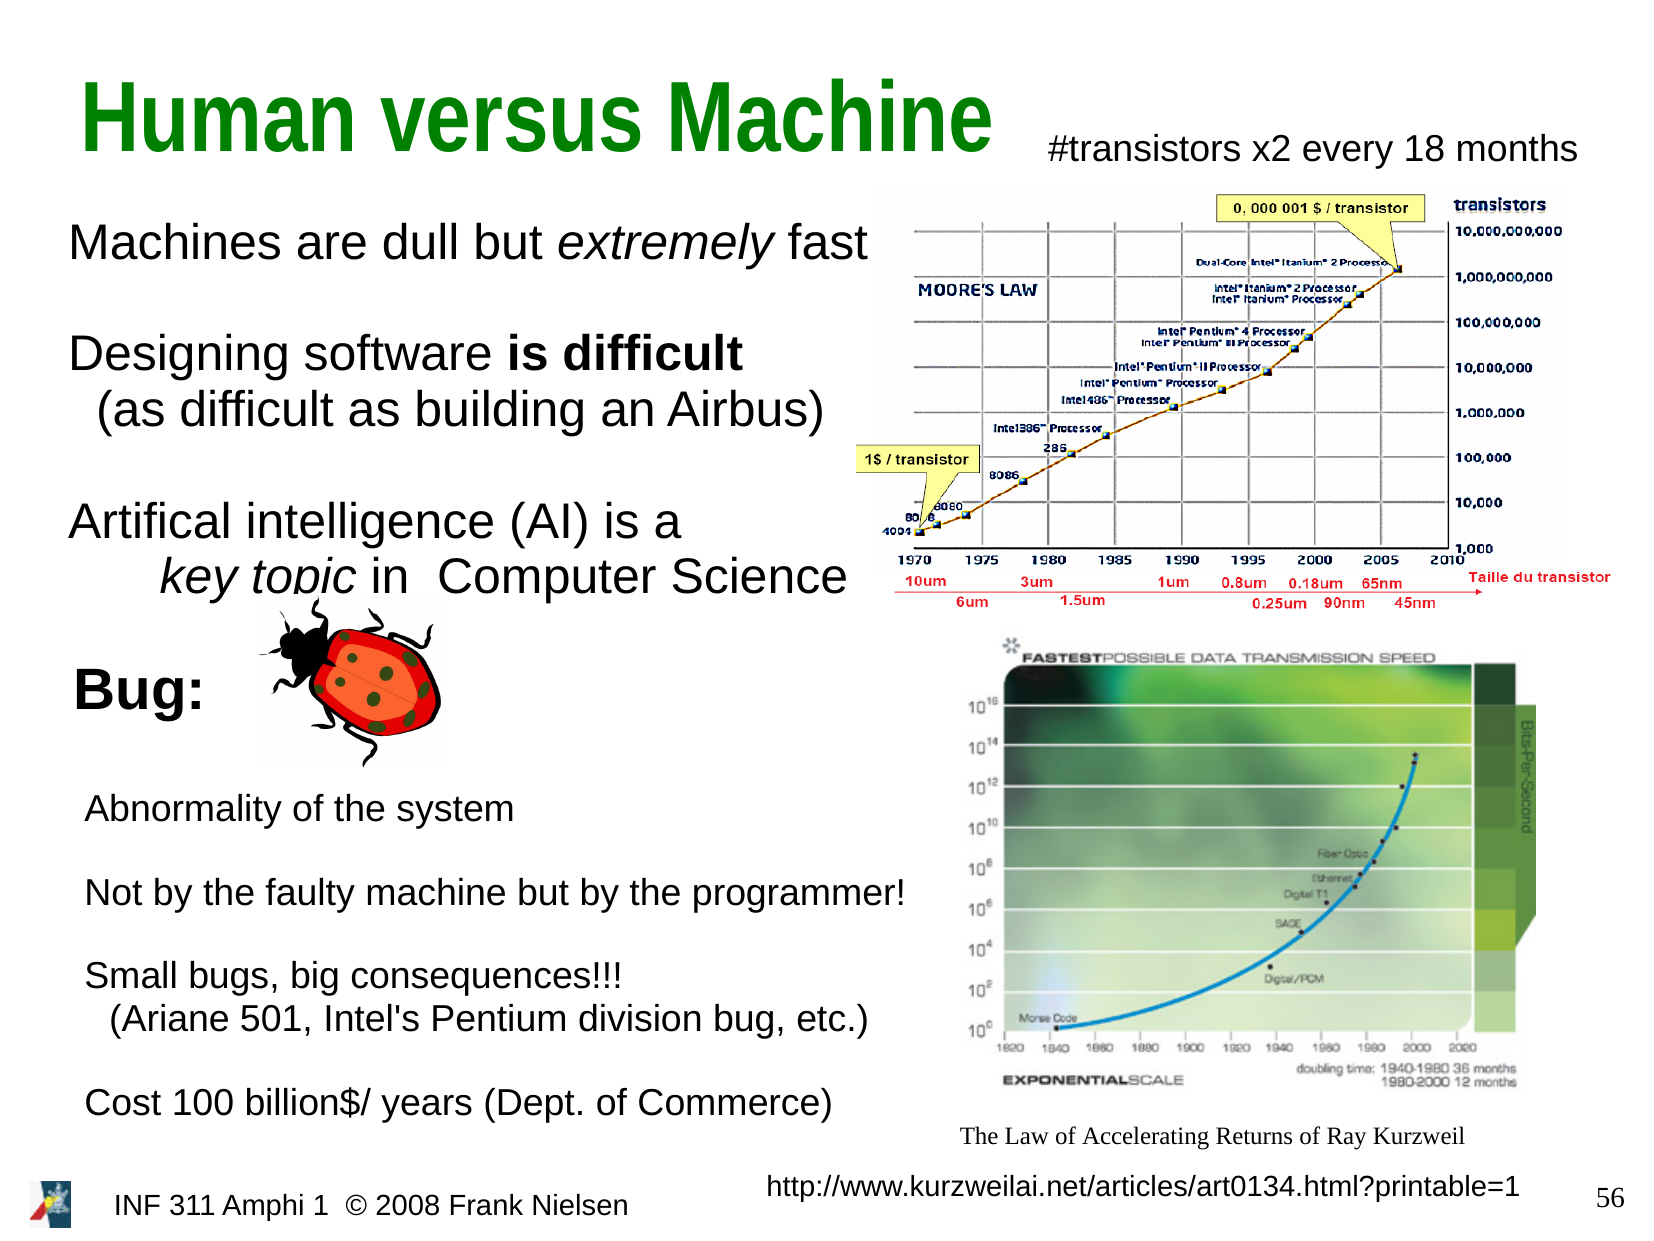

Human versus Machine
#transistors x2 every 18 months
 Machines are dull but extremely fast
 Designing software is difficult
 (as difficult as building an Airbus)
 Artifical intelligence (AI) is a
 key topic in Computer Science
Bug:
 Abnormality of the system
 Not by the faulty machine but by the programmer!
 Small bugs, big consequences!!!
(Ariane 501, Intel's Pentium division bug, etc.)
 Cost 100 billion$/ years (Dept. of Commerce)
The Law of Accelerating Returns of Ray Kurzweil
http://www.kurzweilai.net/articles/art0134.html?printable=1
56